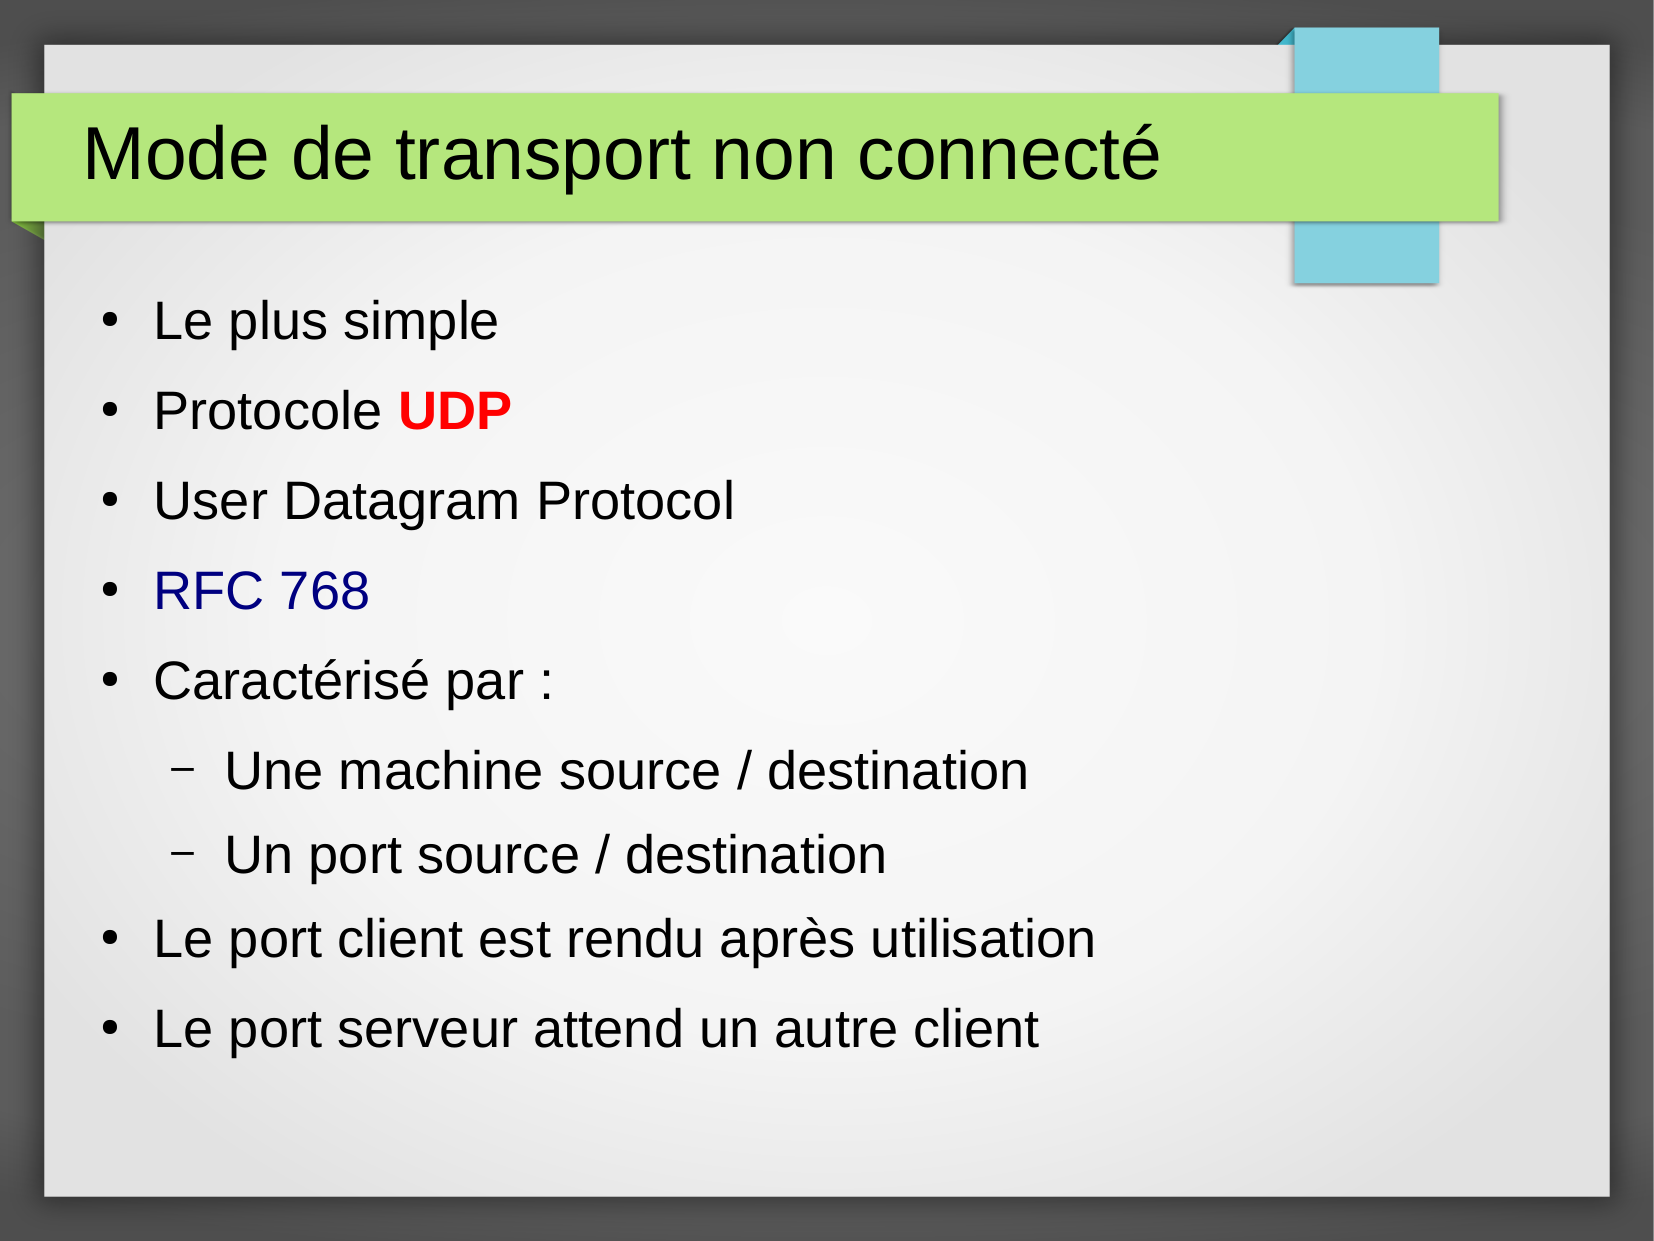

# Mode de transport non connecté
Le plus simple
Protocole UDP
User Datagram Protocol
RFC 768
Caractérisé par :
Une machine source / destination
Un port source / destination
Le port client est rendu après utilisation
Le port serveur attend un autre client